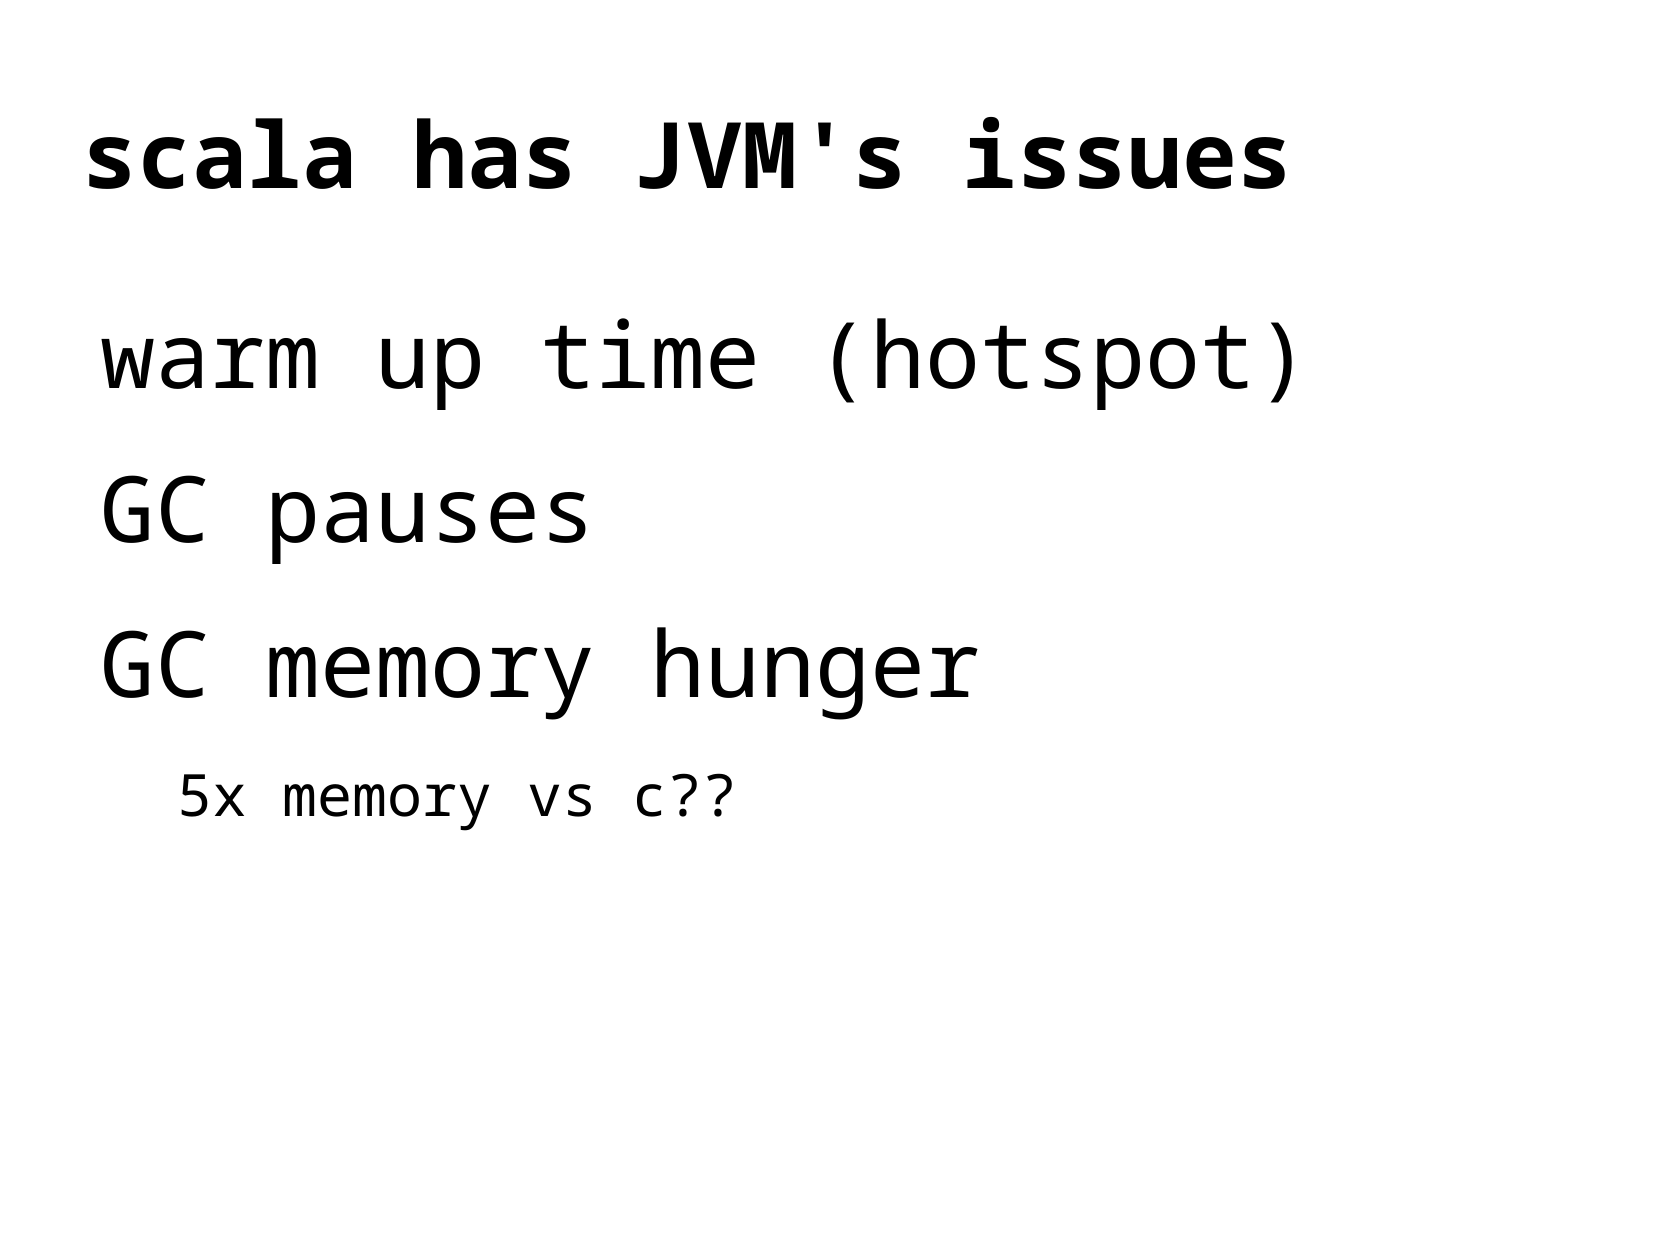

# scala has JVM's issues
warm up time (hotspot)
GC pauses
GC memory hunger
5x memory vs c??